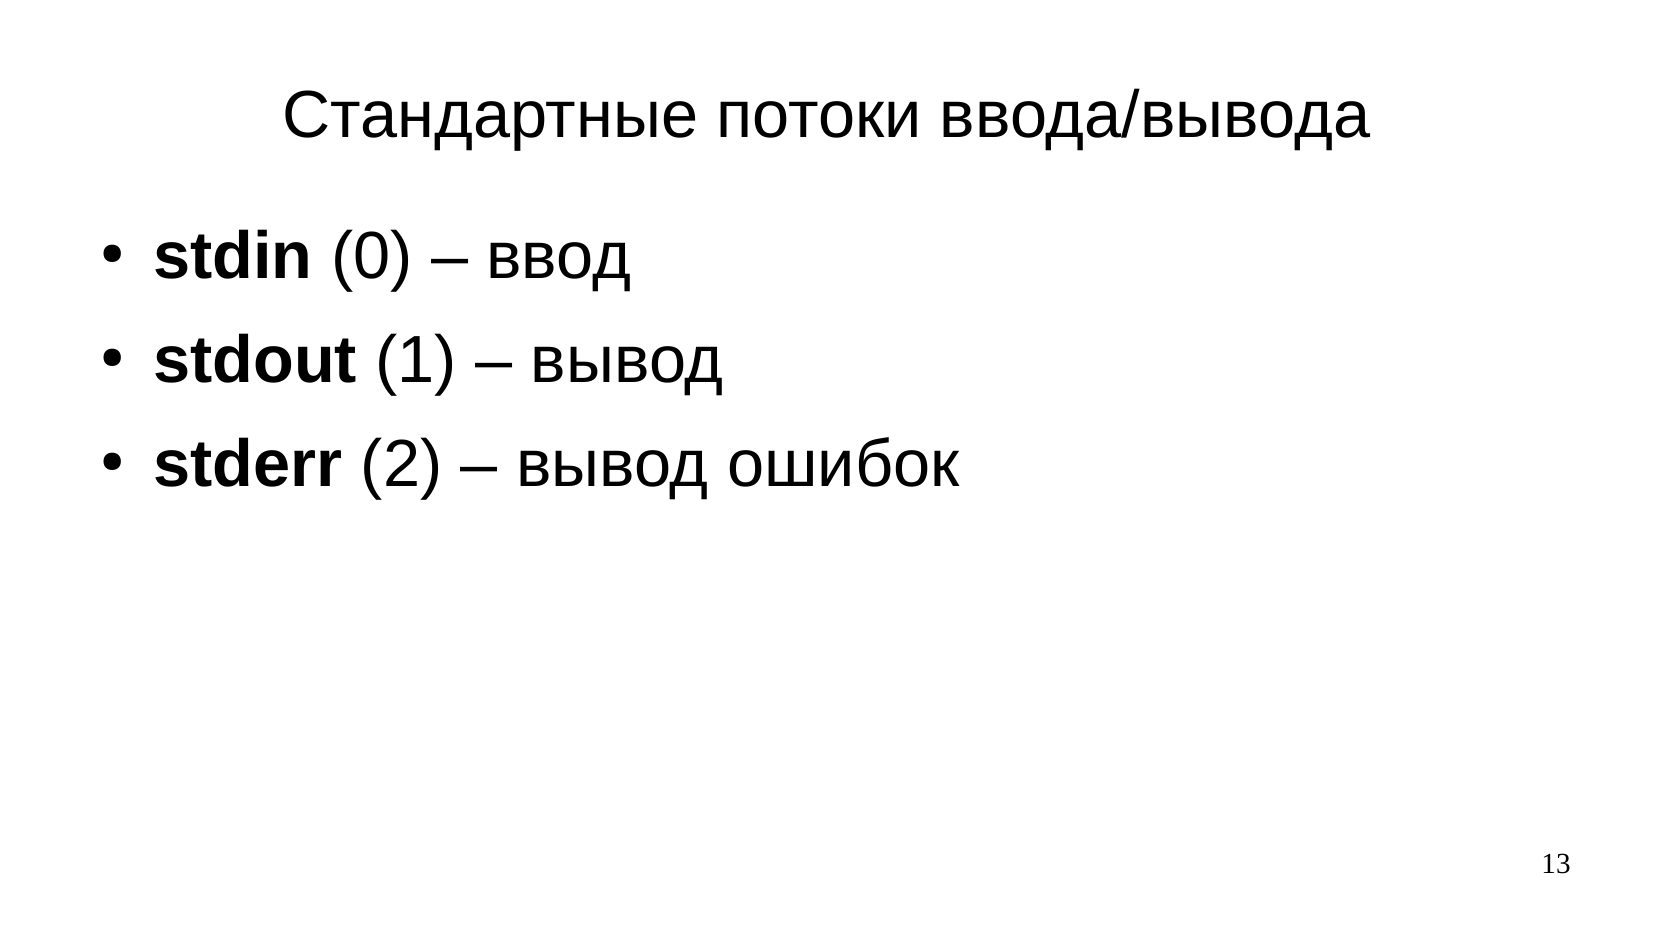

# Стандартные потоки ввода/вывода
stdin (0) – ввод
stdout (1) – вывод
stderr (2) – вывод ошибок
13